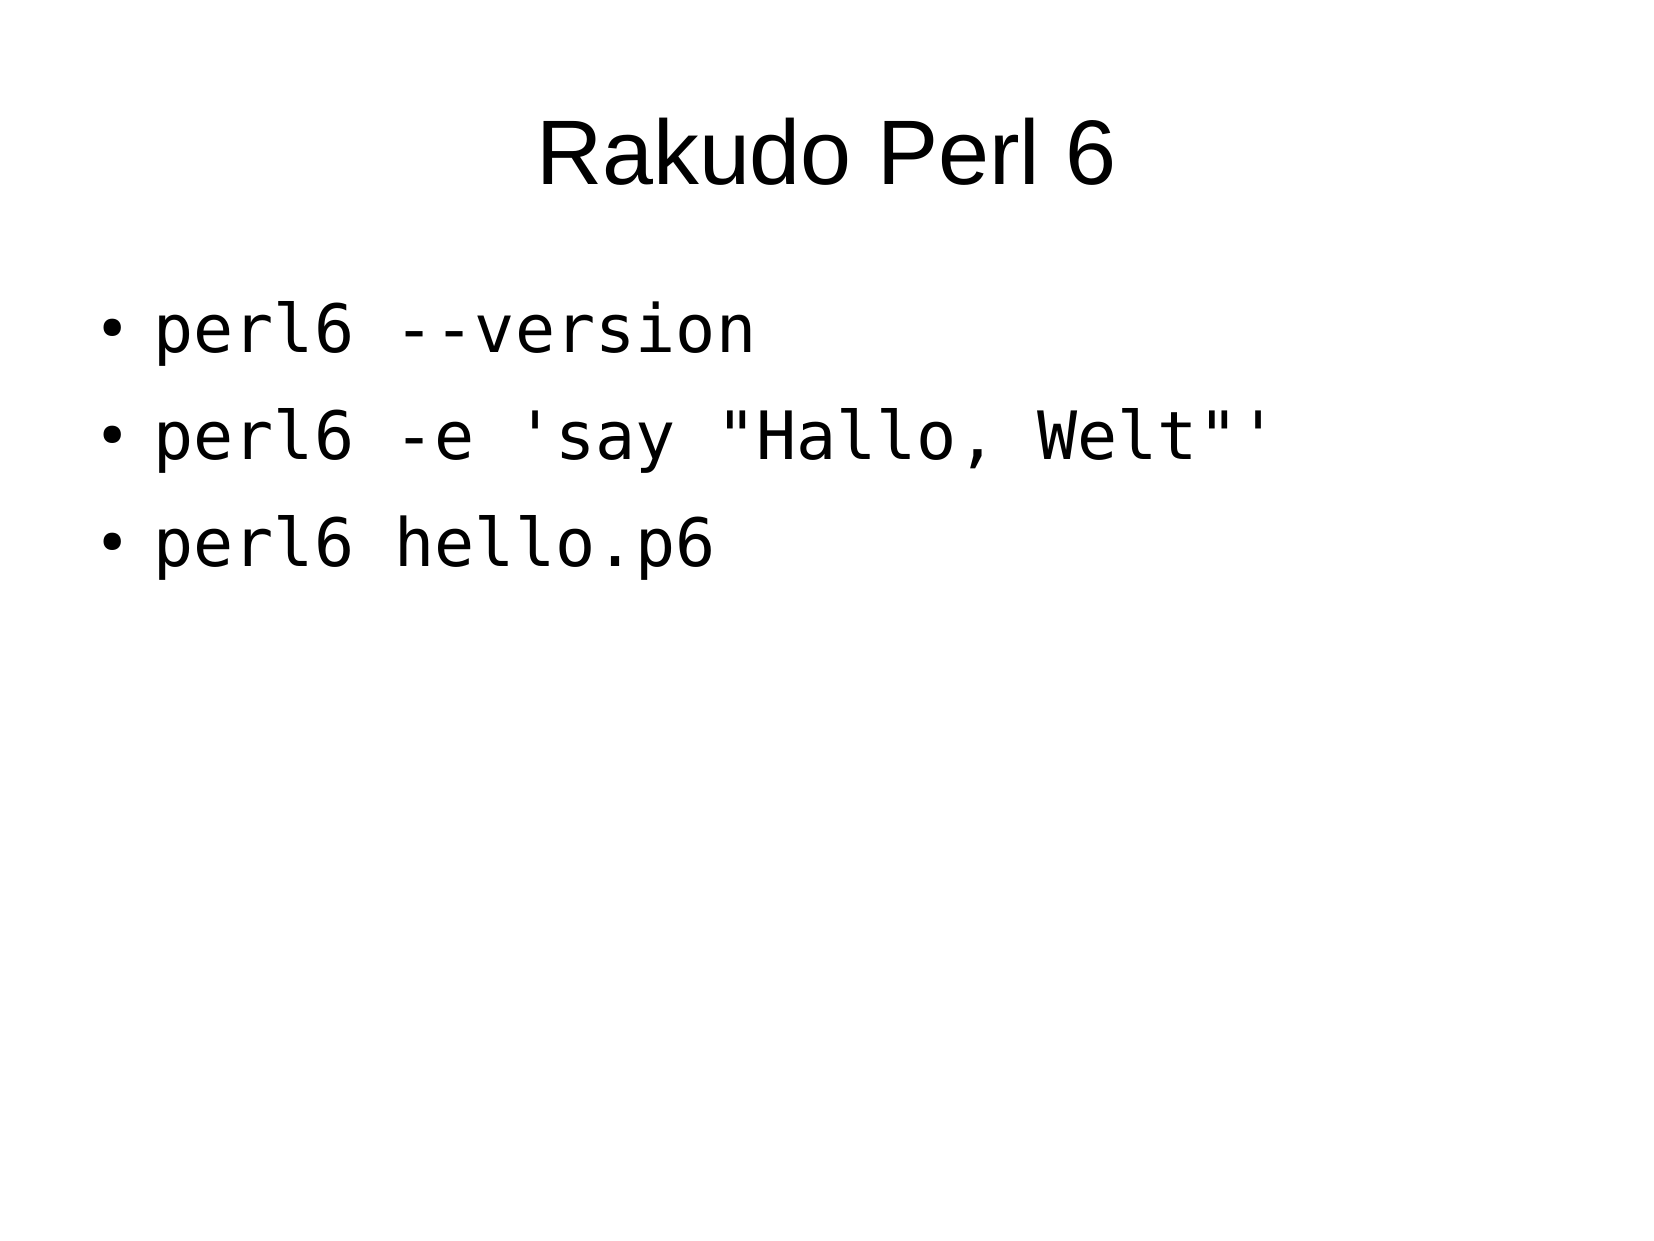

# Rakudo Perl 6
perl6 --version
perl6 -e 'say "Hallo, Welt"'
perl6 hello.p6